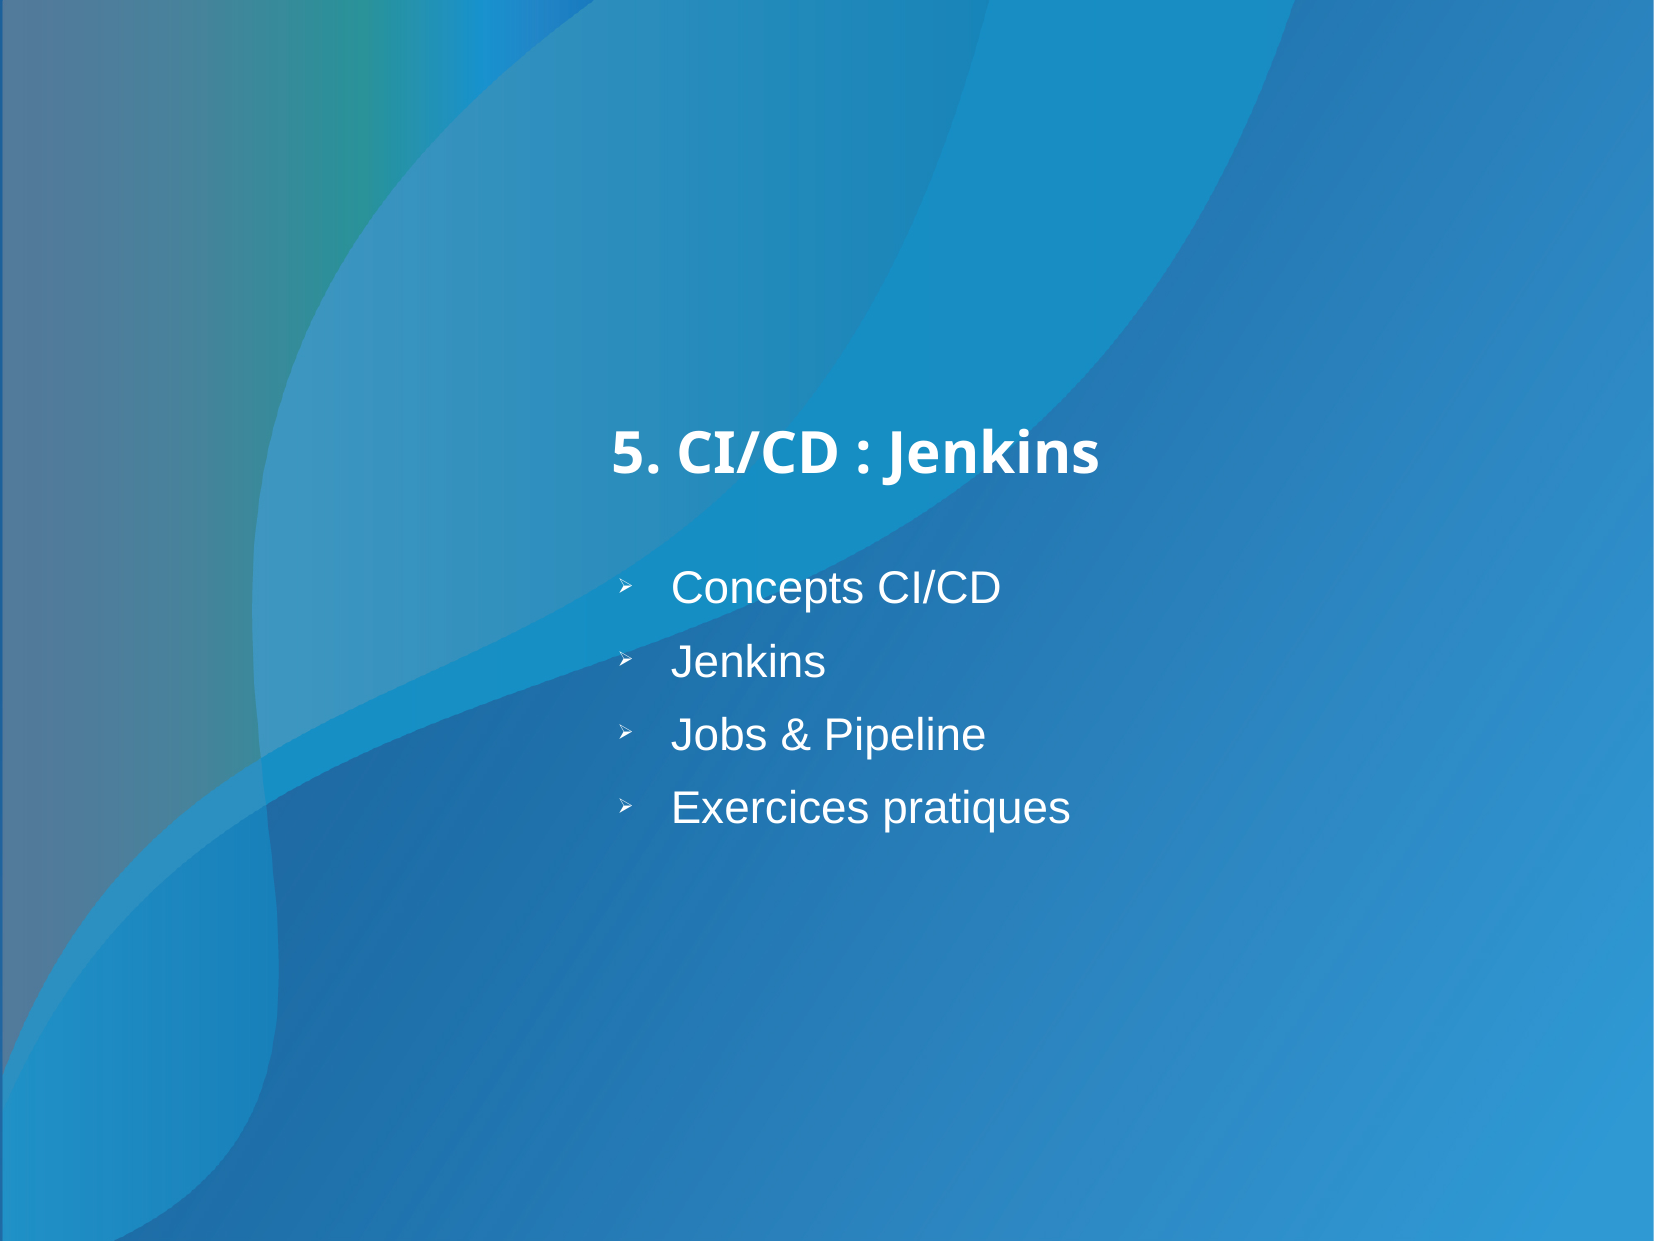

# 5. CI/CD : Jenkins
Concepts CI/CD
Jenkins
Jobs & Pipeline
Exercices pratiques